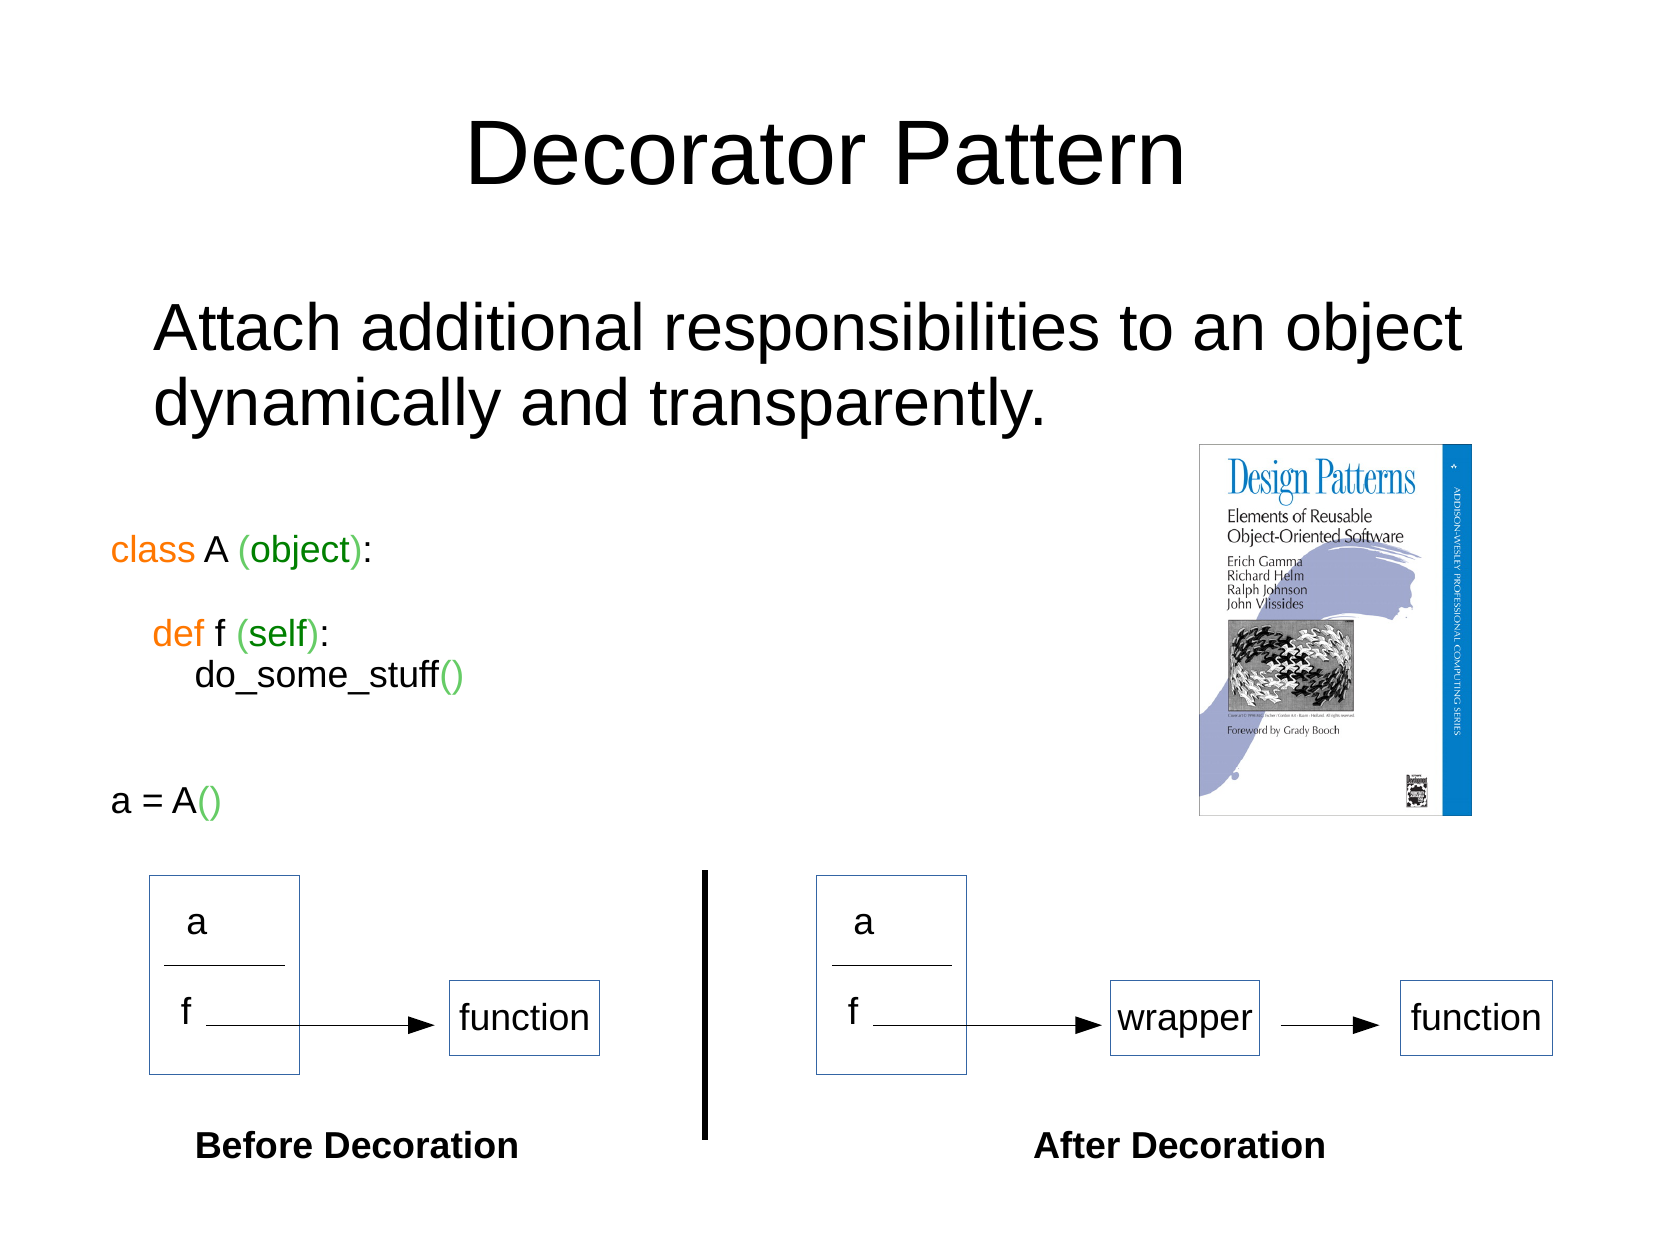

# Decorator Pattern
Attach additional responsibilities to an object dynamically and transparently.
class A (object):
 def f (self):
 do_some_stuff()
a = A()
a
a
function
wrapper
function
f
f
Before Decoration
After Decoration